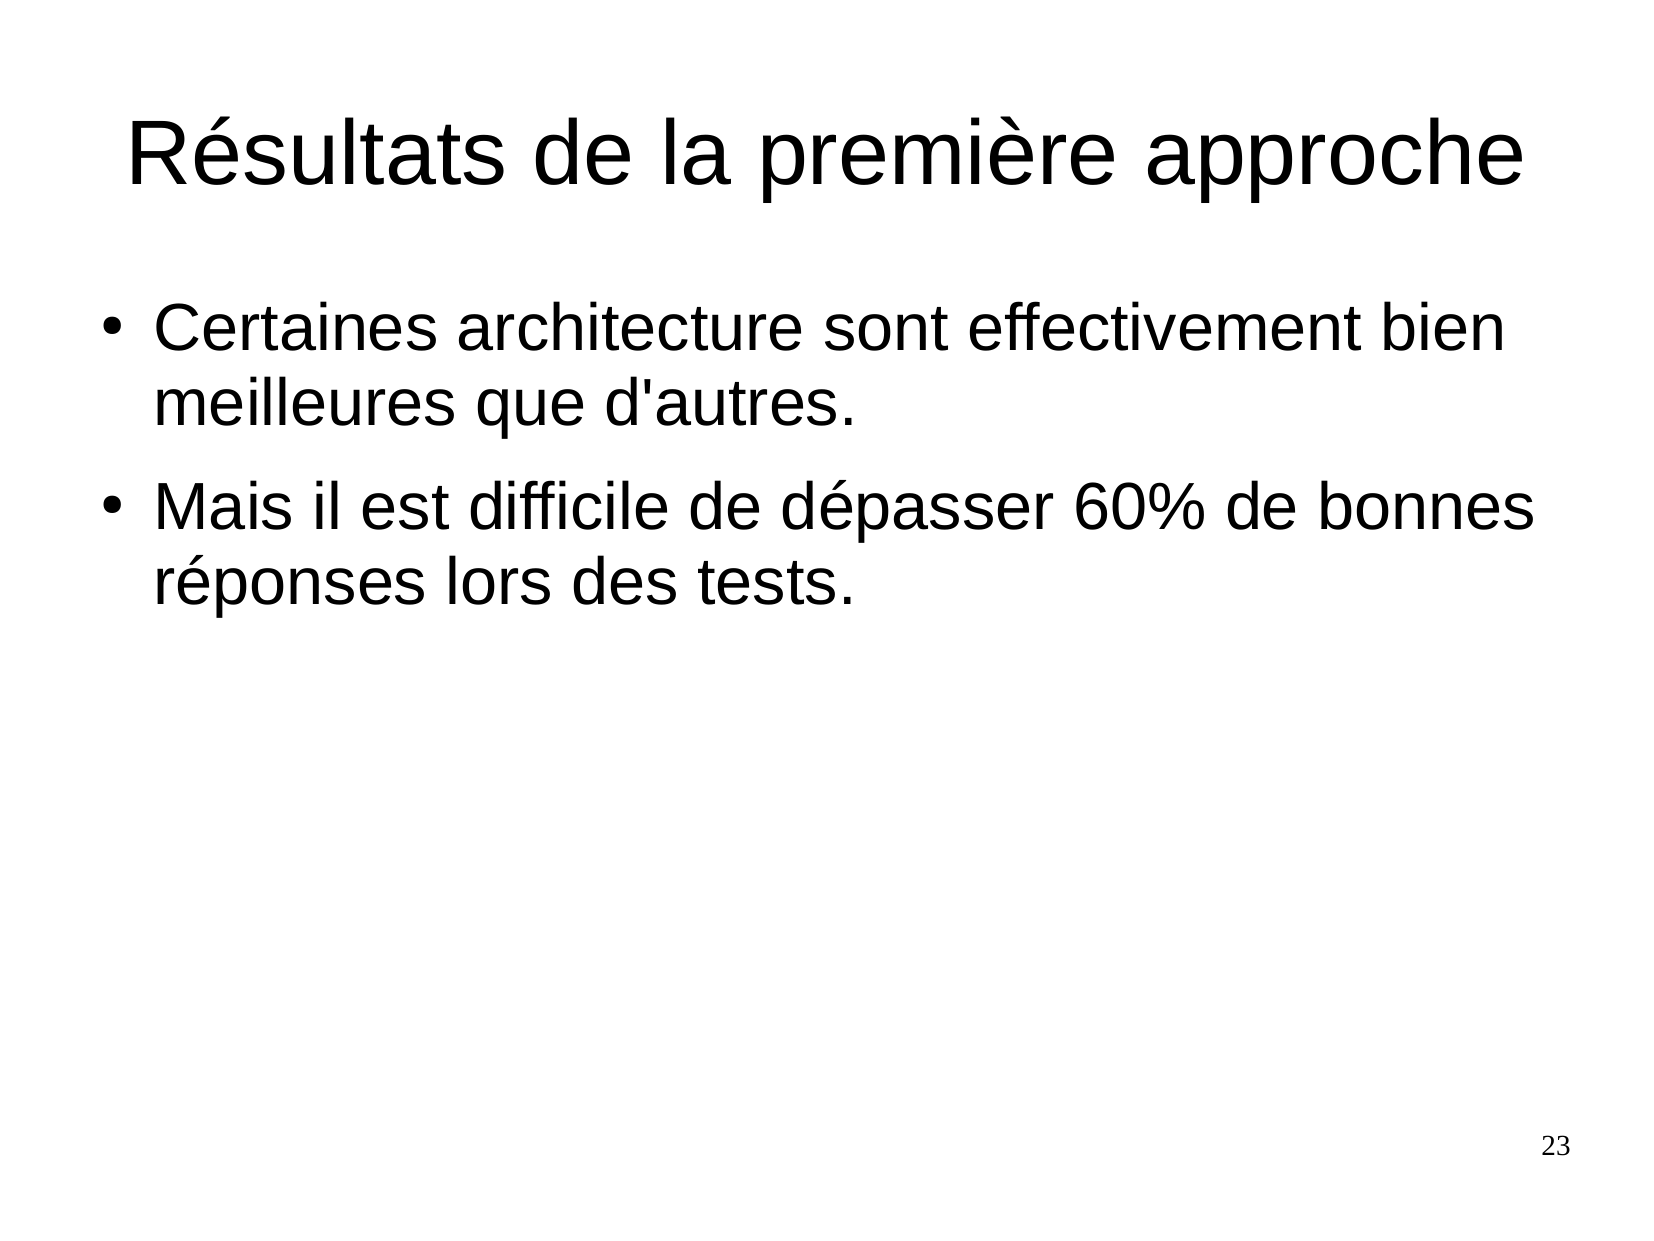

# Résultats de la première approche
Certaines architecture sont effectivement bien meilleures que d'autres.
Mais il est difficile de dépasser 60% de bonnes réponses lors des tests.
23